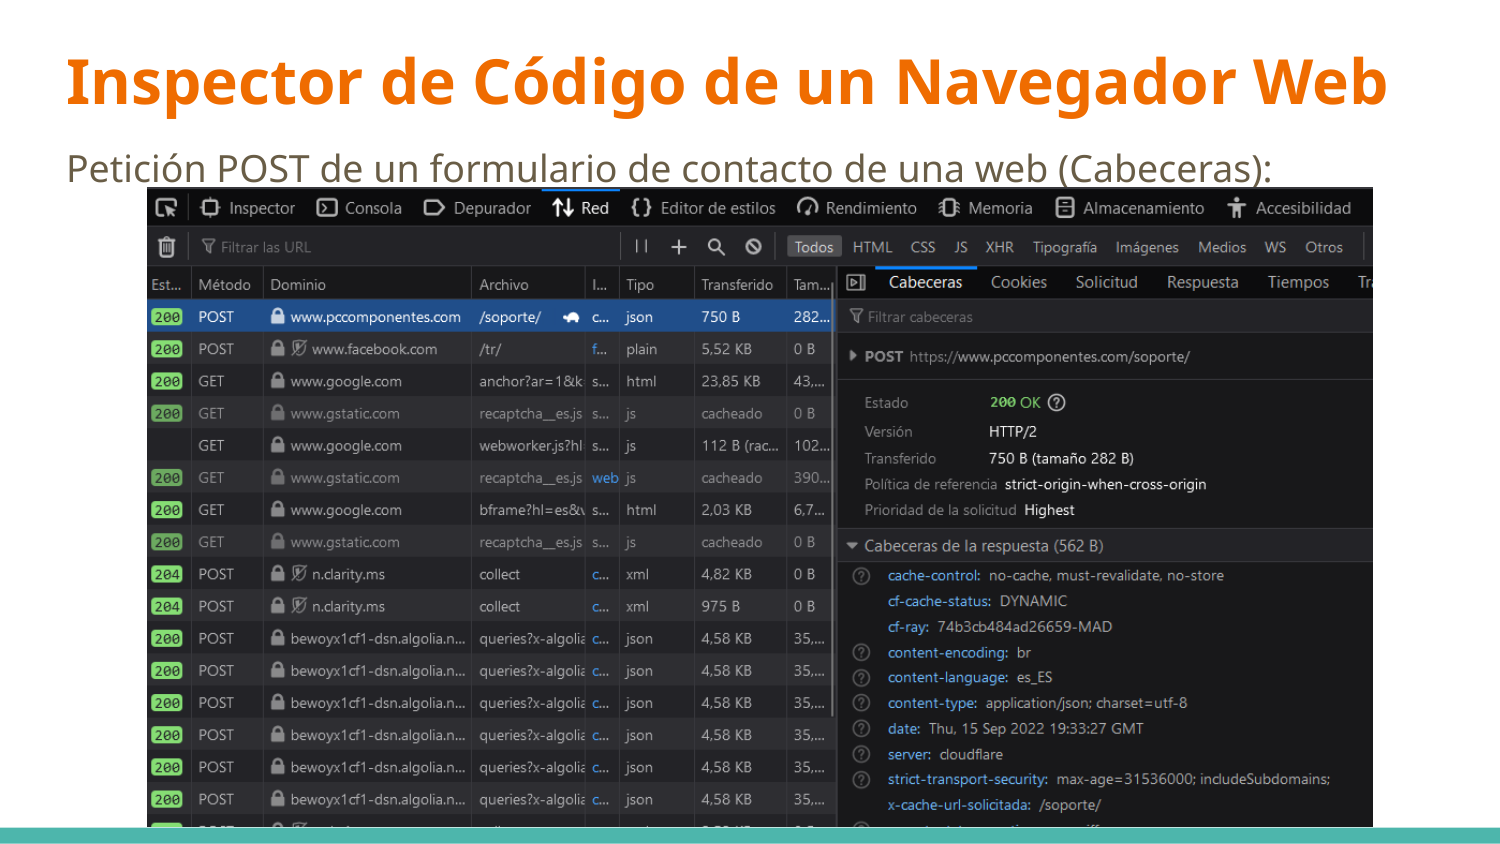

# Inspector de Código de un Navegador Web
Petición POST de un formulario de contacto de una web (Cabeceras):